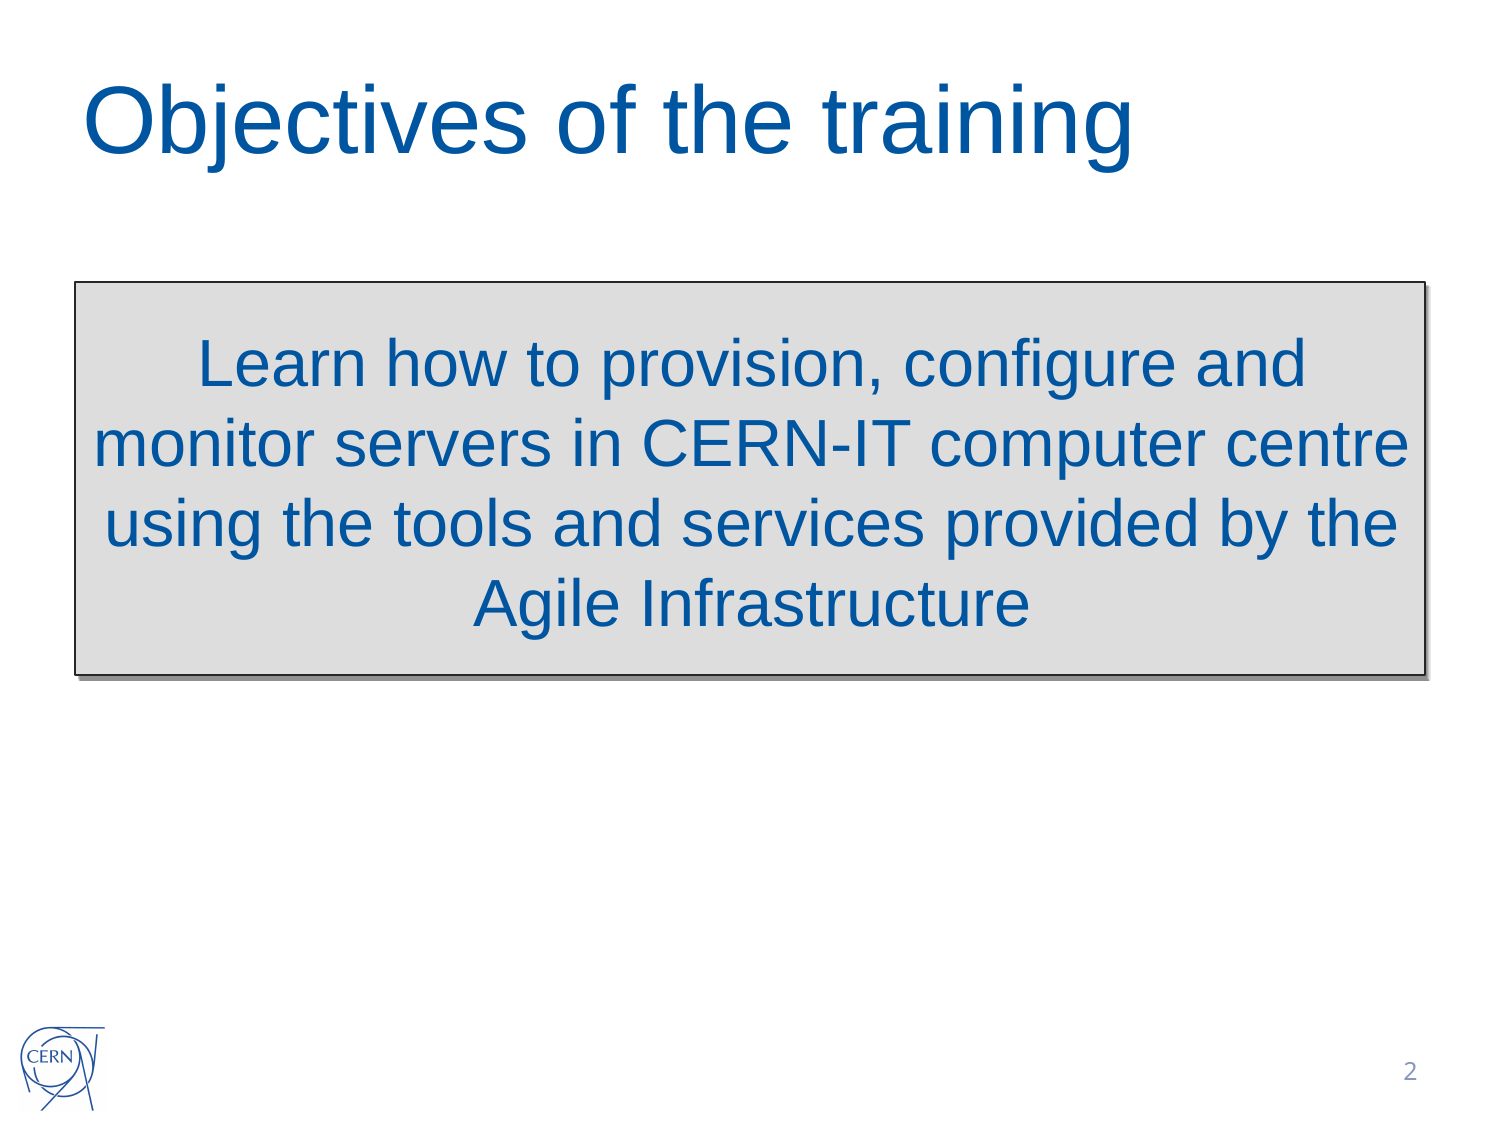

# Objectives of the training
Learn how to provision, configure and monitor servers in CERN-IT computer centre using the tools and services provided by the Agile Infrastructure